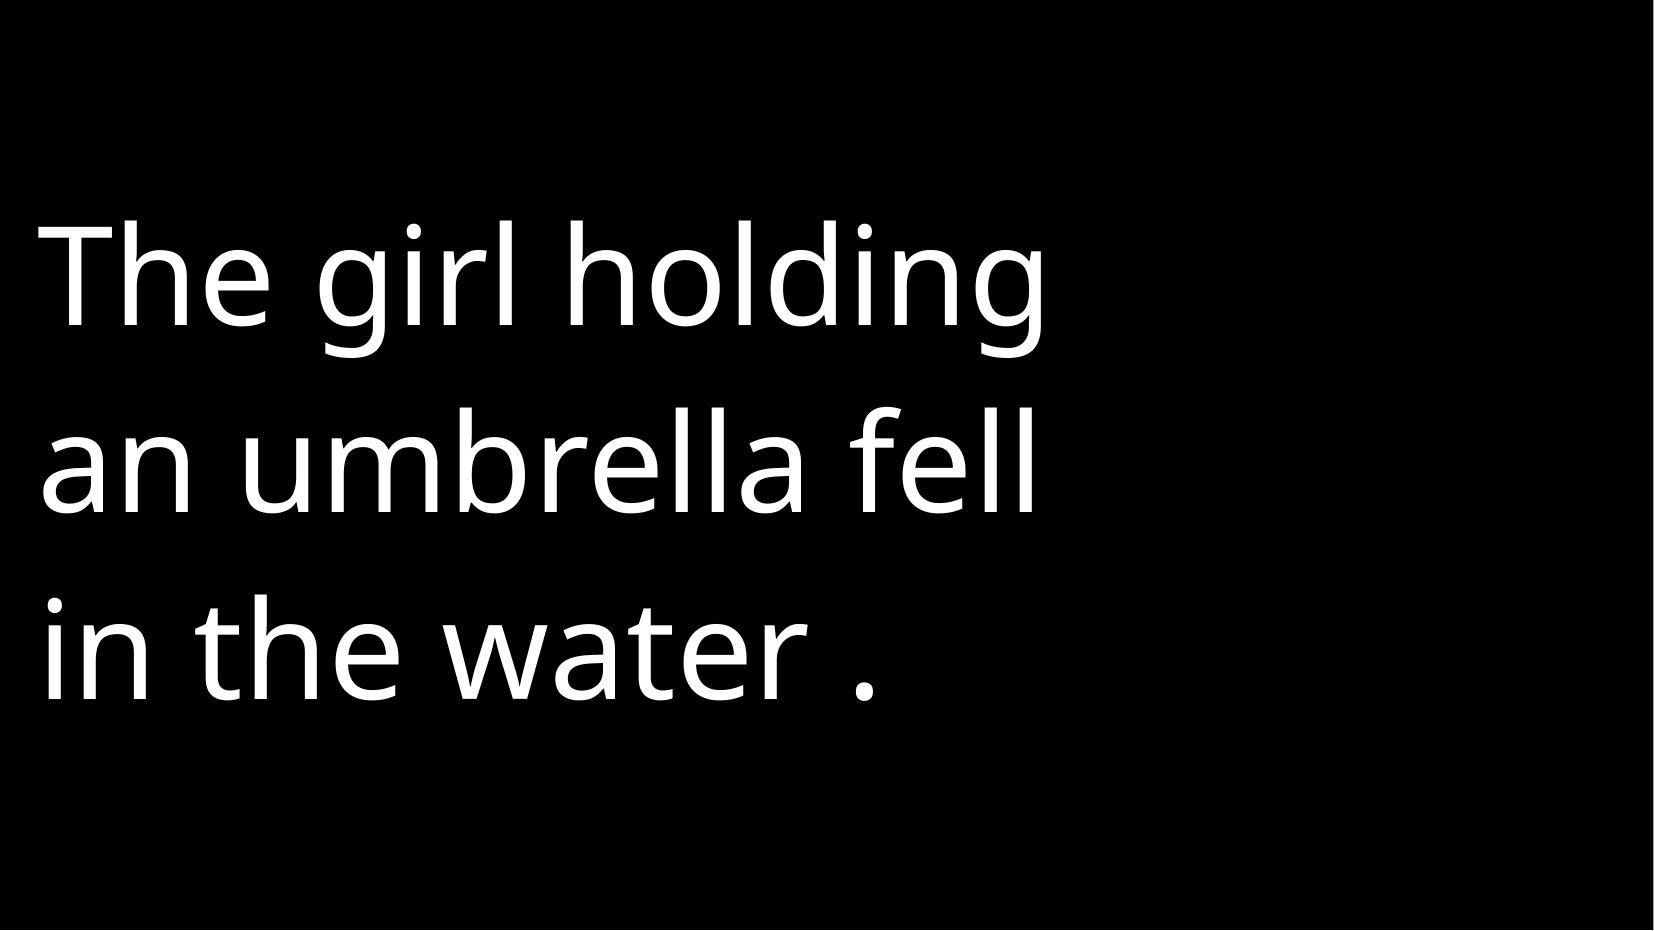

# The girl holding an umbrella fell in the water .